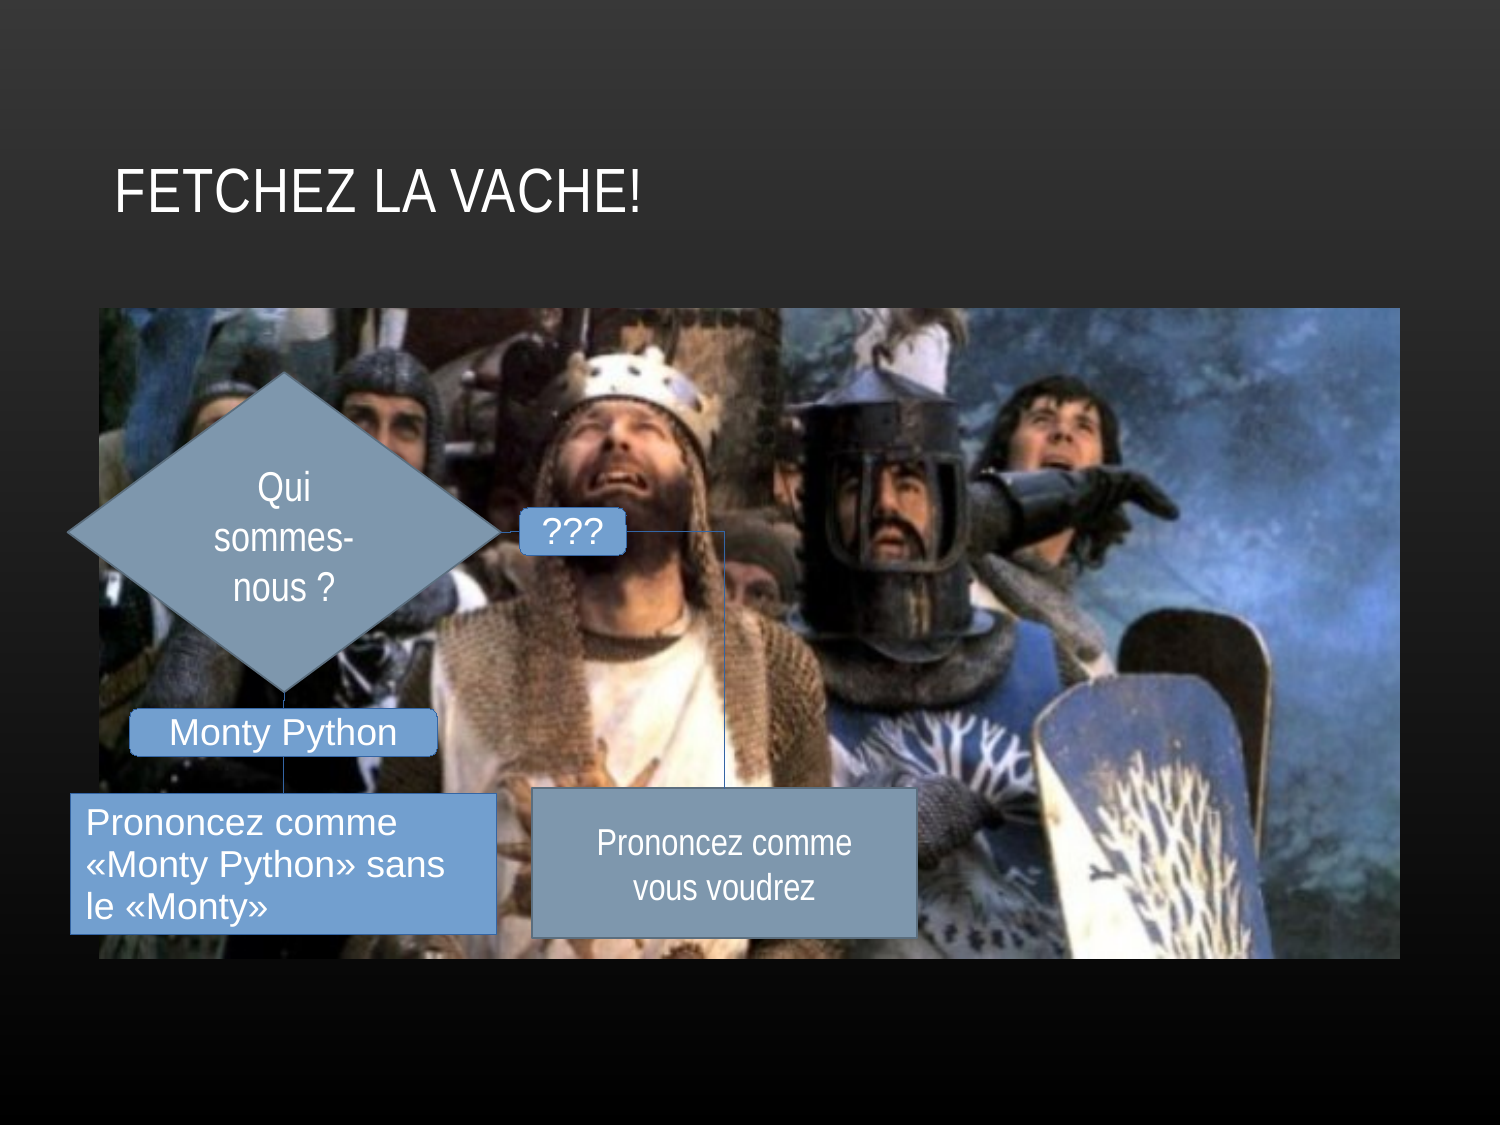

# Fetchez la vache!
Qui sommes-nous ?
???
Monty Python
Prononcez comme
vous voudrez
Prononcez comme
«Monty Python» sans le «Monty»